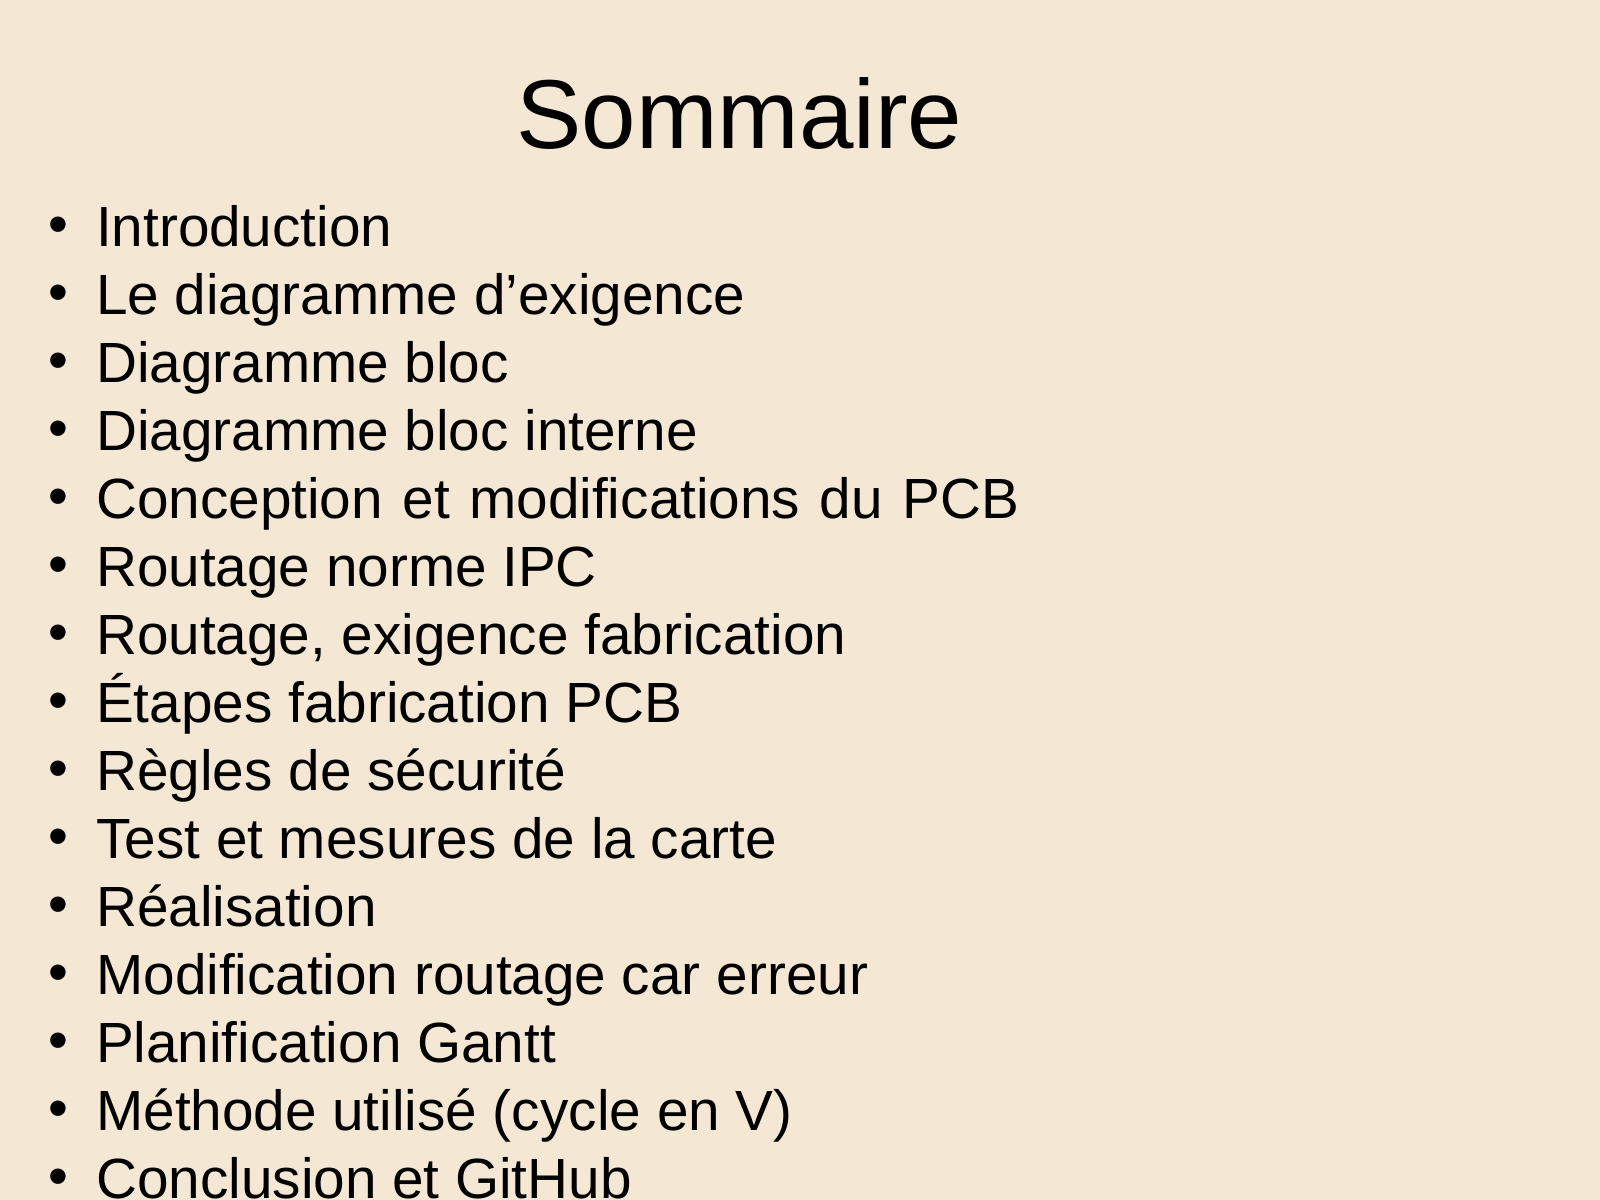

Sommaire
Introduction
Le diagramme d’exigence
Diagramme bloc
Diagramme bloc interne
Conception et modifications du PCB
Routage norme IPC
Routage, exigence fabrication
Étapes fabrication PCB
Règles de sécurité
Test et mesures de la carte
Réalisation
Modification routage car erreur
Planification Gantt
Méthode utilisé (cycle en V)
Conclusion et GitHub